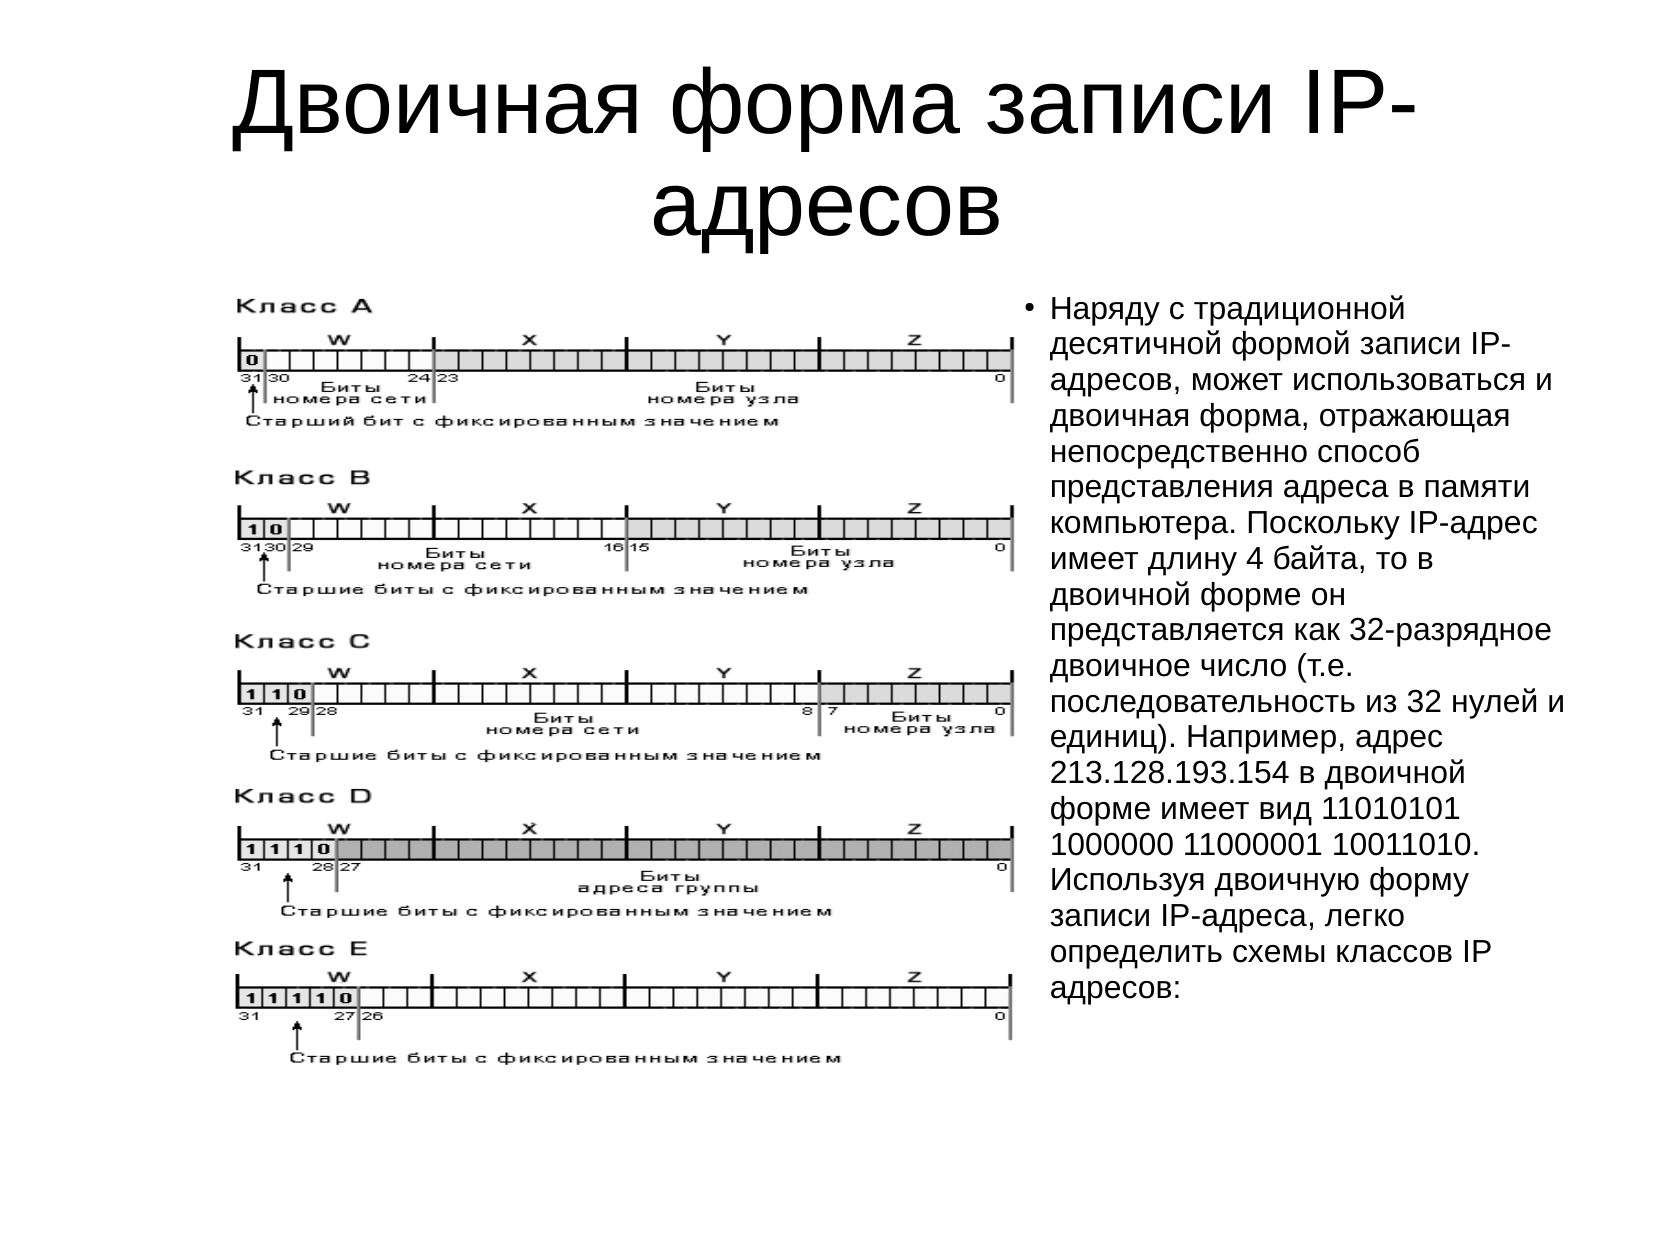

# Двоичная форма записи IP-адресов
Наряду с традиционной десятичной формой записи IP-адресов, может использоваться и двоичная форма, отражающая непосредственно способ представления адреса в памяти компьютера. Поскольку IP-адрес имеет длину 4 байта, то в двоичной форме он представляется как 32-разрядное двоичное число (т.е. последовательность из 32 нулей и единиц). Например, адрес 213.128.193.154 в двоичной форме имеет вид 11010101 1000000 11000001 10011010. Используя двоичную форму записи IP-адреса, легко определить схемы классов IP адресов: